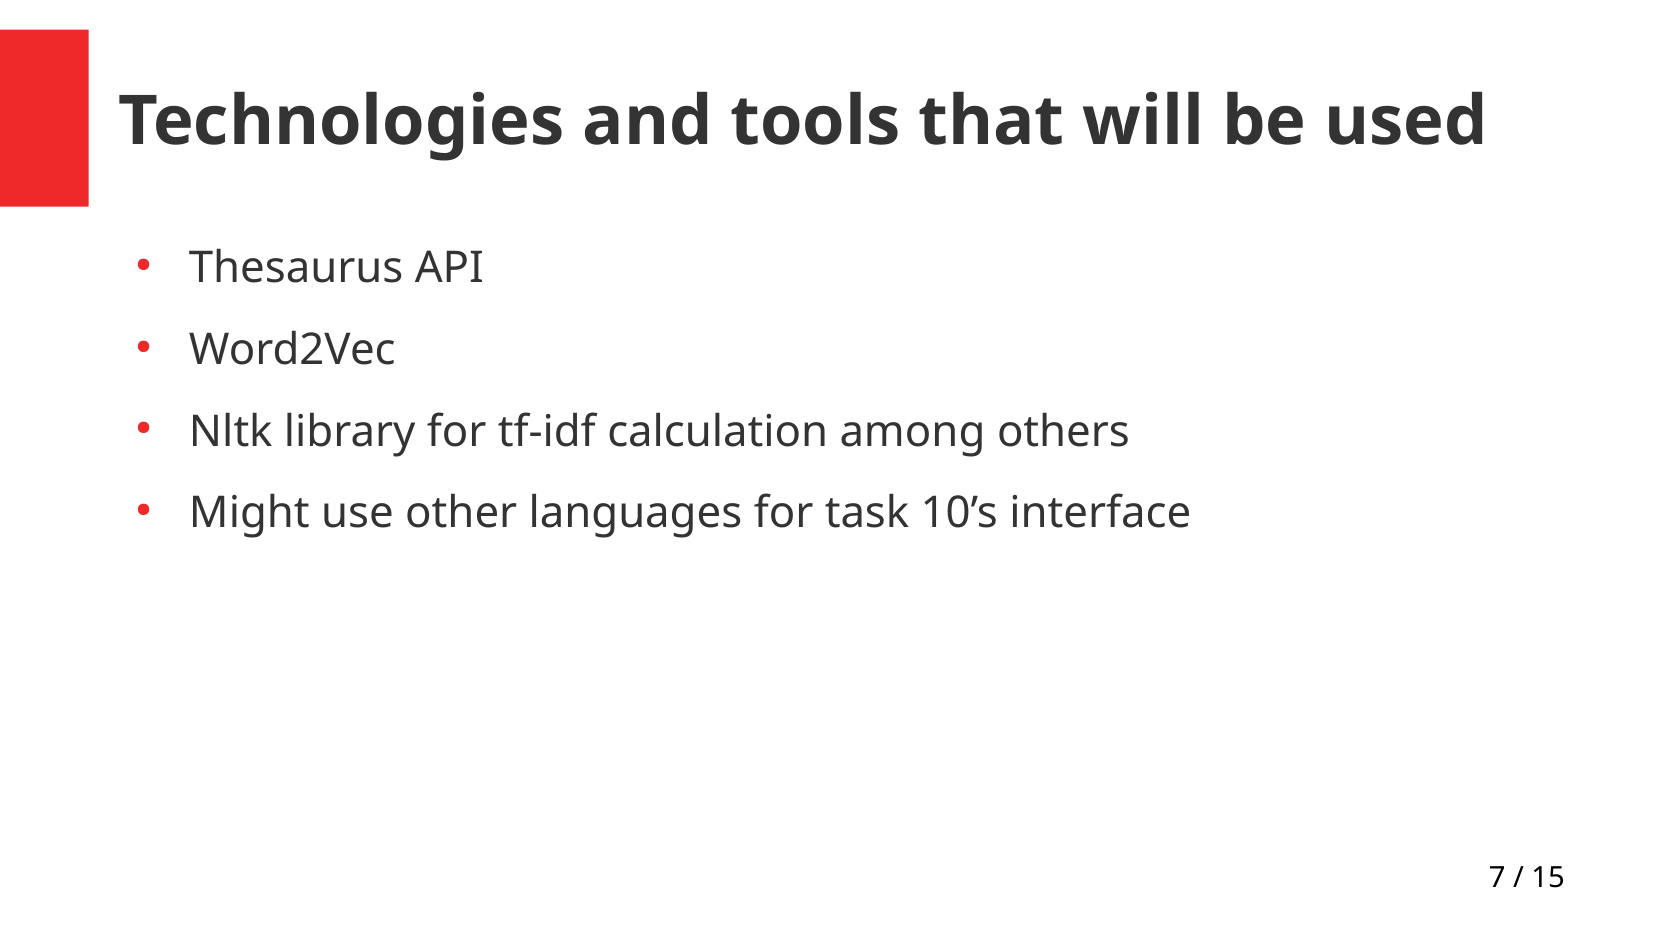

# Technologies and tools that will be used
Thesaurus API
Word2Vec
Nltk library for tf-idf calculation among others
Might use other languages for task 10’s interface
7